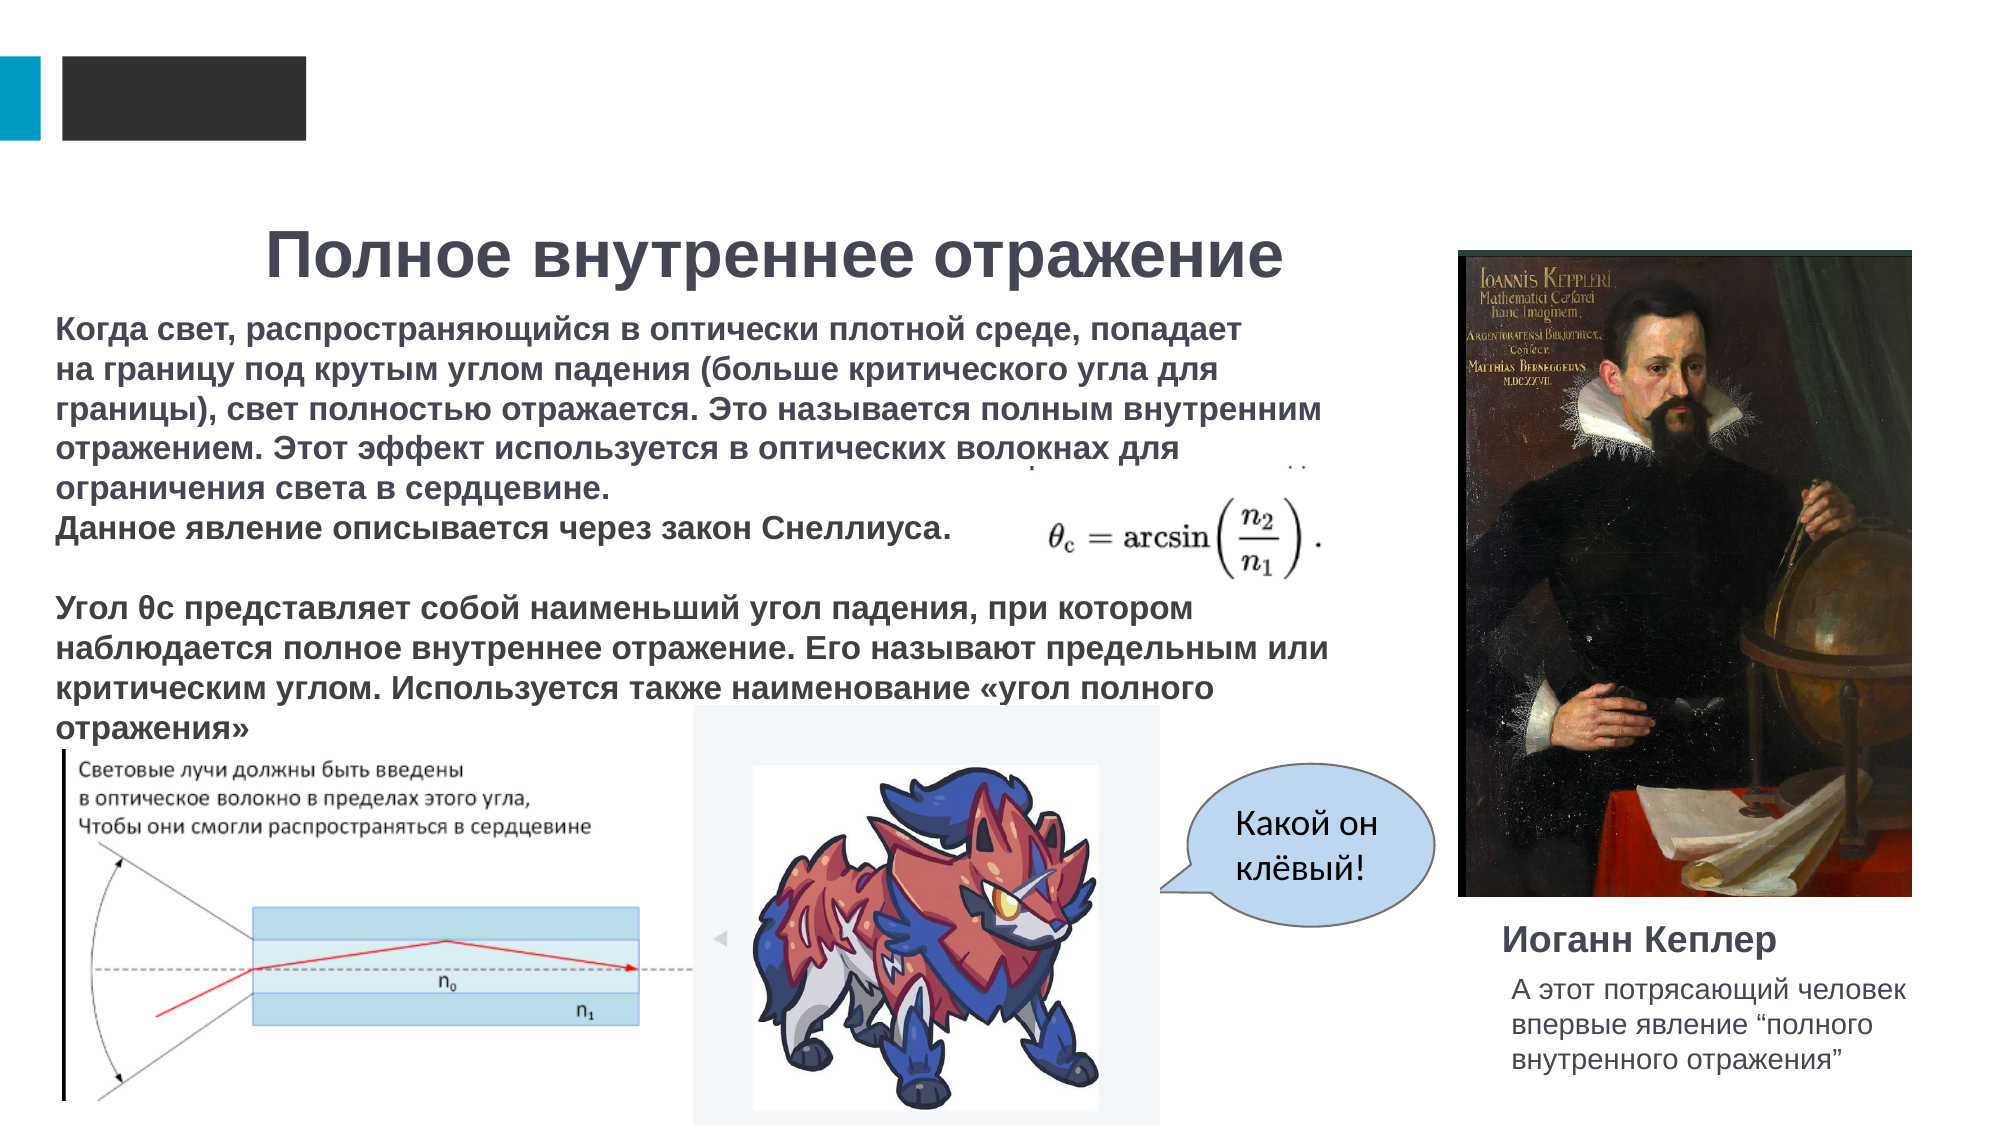

Полное внутреннее отражение
Когда свет, распространяющийся в оптически плотной среде, попадает
на границу под крутым углом падения (больше критического угла для
границы), свет полностью отражается. Это называется полным внутренним
отражением. Этот эффект используется в оптических волокнах для
ограничения света в сердцевине.
Данное явление описывается через закон Снеллиуса.
Угол θc представляет собой наименьший угол падения, при котором наблюдается полное внутреннее отражение. Его называют предельным или критическим углом. Используется также наименование «угол полного отражения»
Какой он клёвый!
Иоганн Кеплер
А этот потрясающий человек впервые явление “полного внутренного отражения”